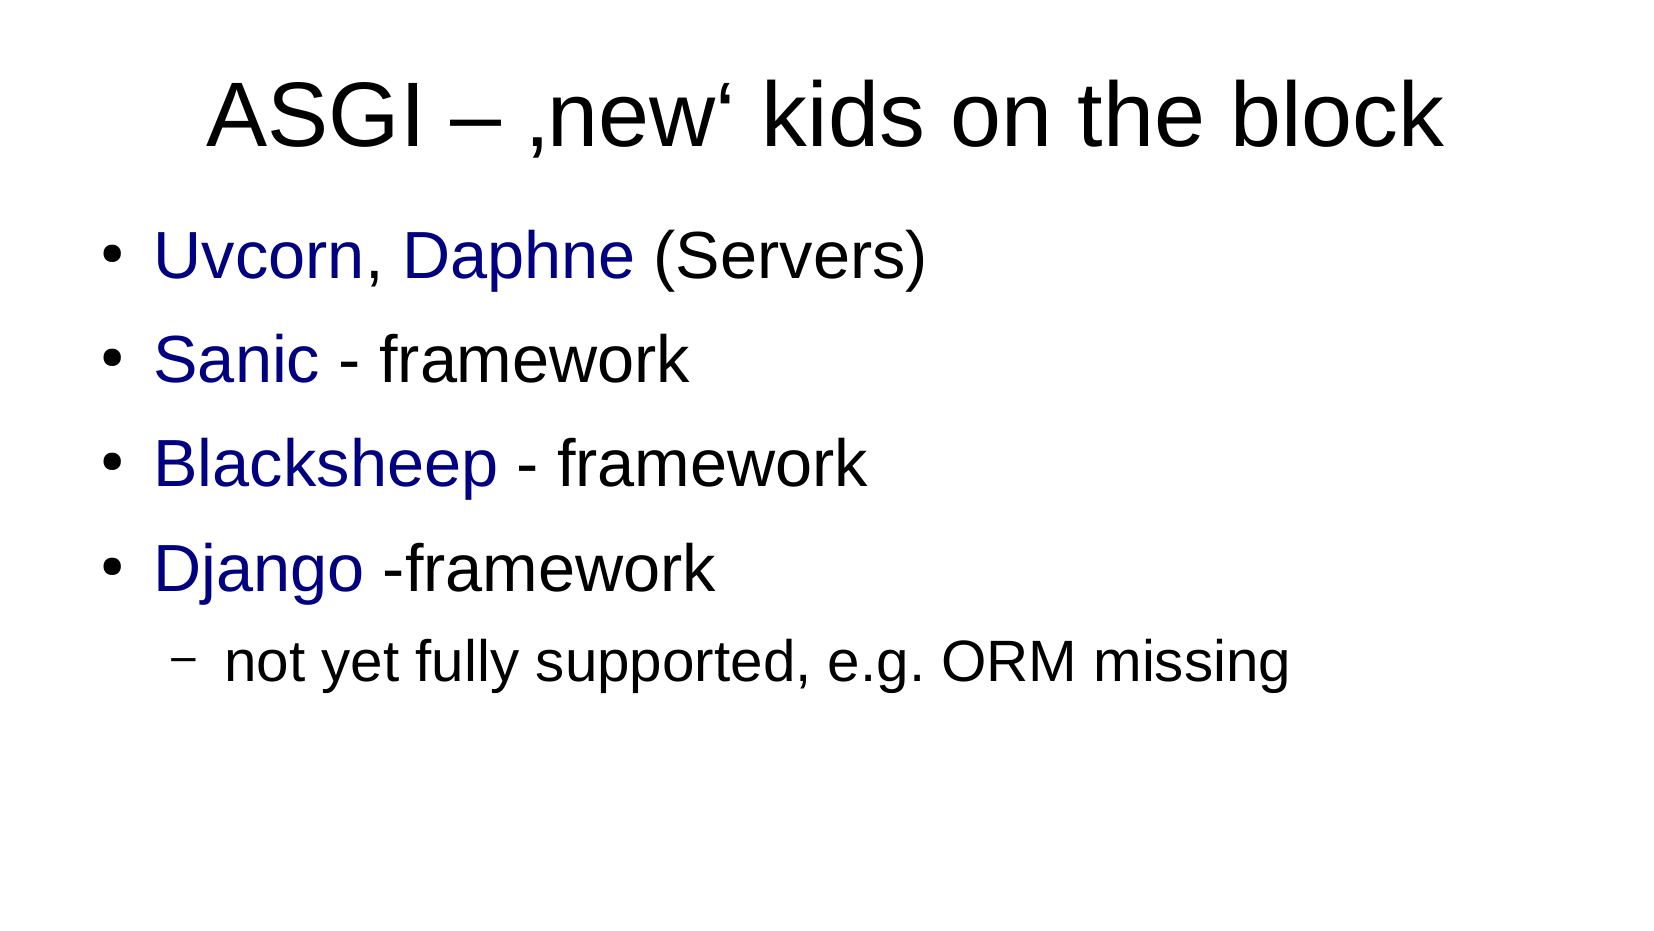

# ASGI – ‚new‘ kids on the block
Uvcorn, Daphne (Servers)
Sanic - framework
Blacksheep - framework
Django -framework
not yet fully supported, e.g. ORM missing